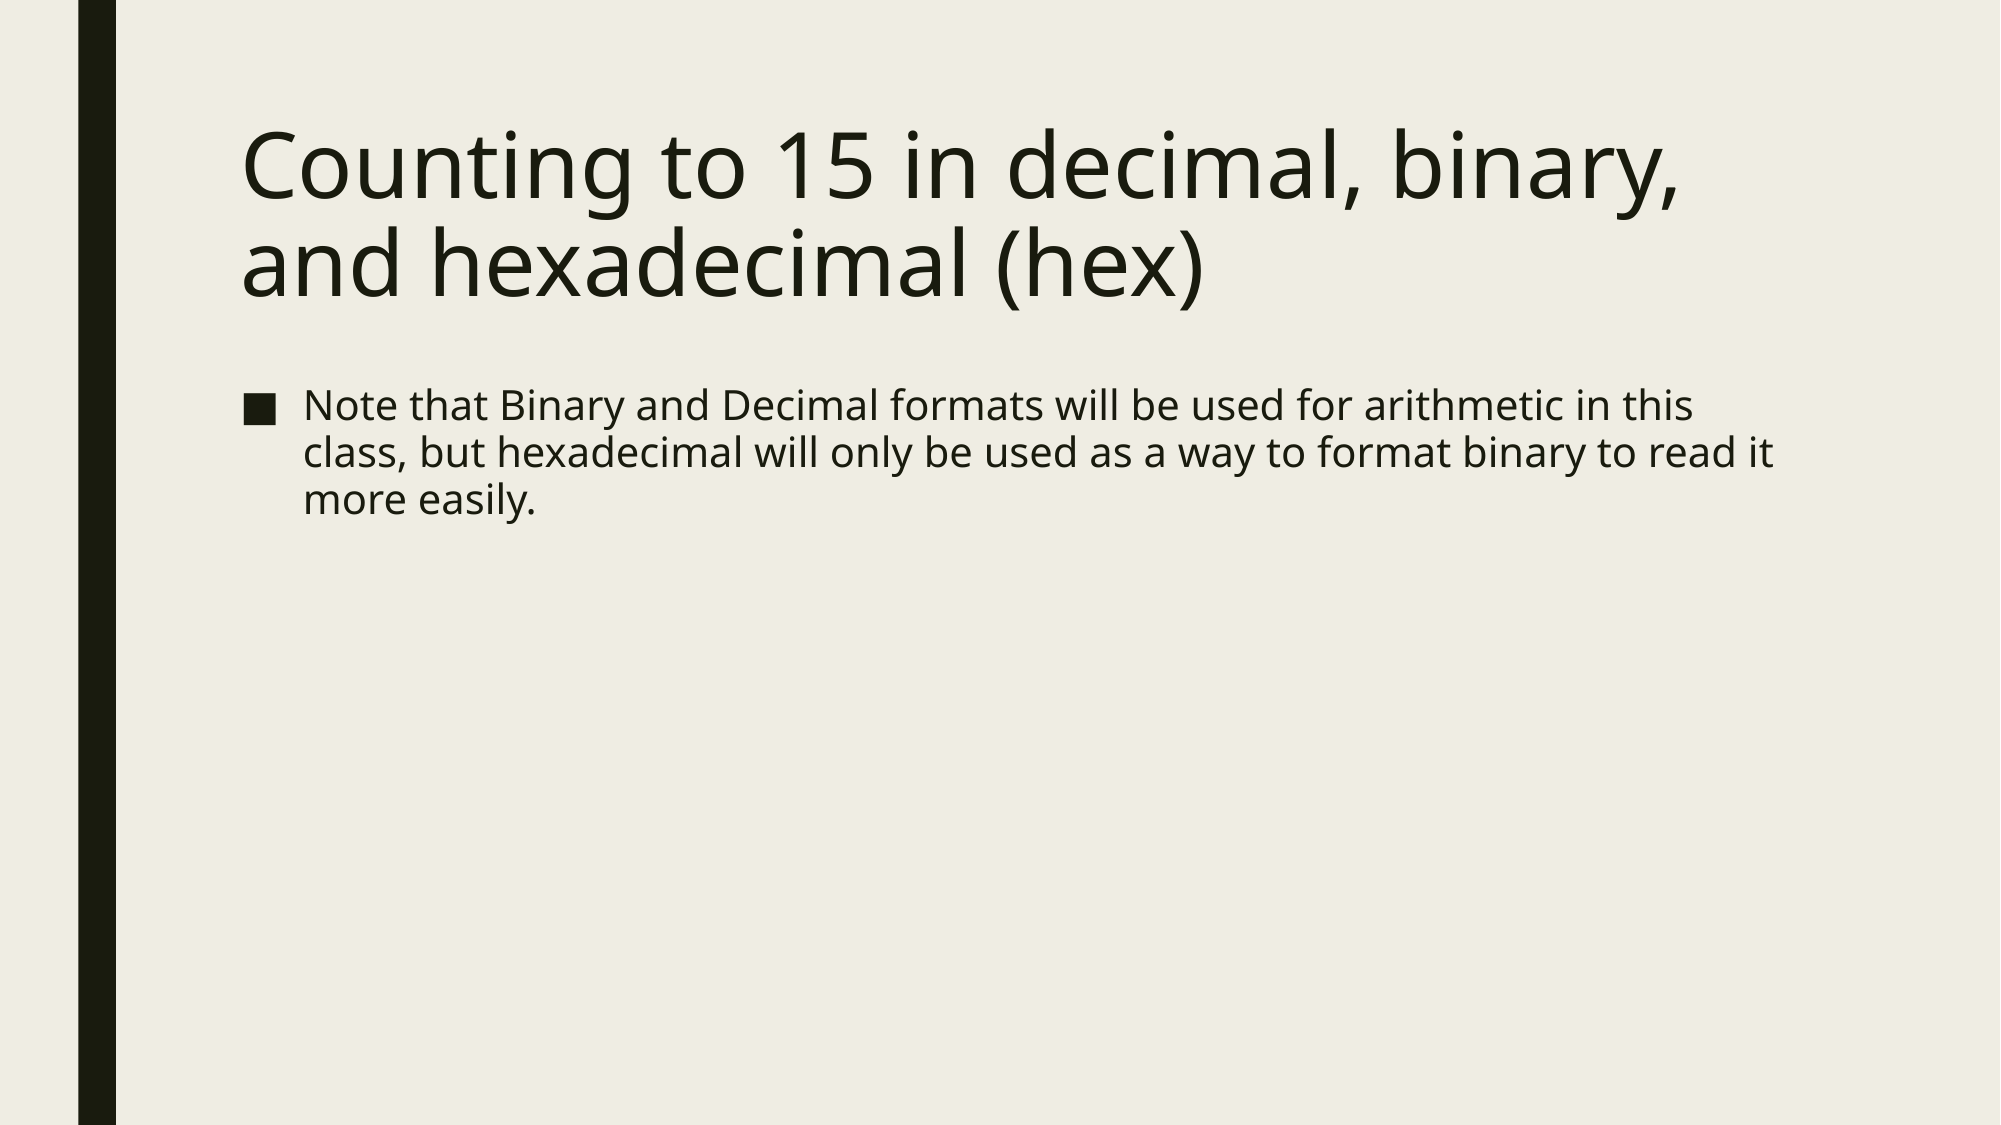

# Counting to 15 in decimal, binary, and hexadecimal (hex)
Note that Binary and Decimal formats will be used for arithmetic in this class, but hexadecimal will only be used as a way to format binary to read it more easily.